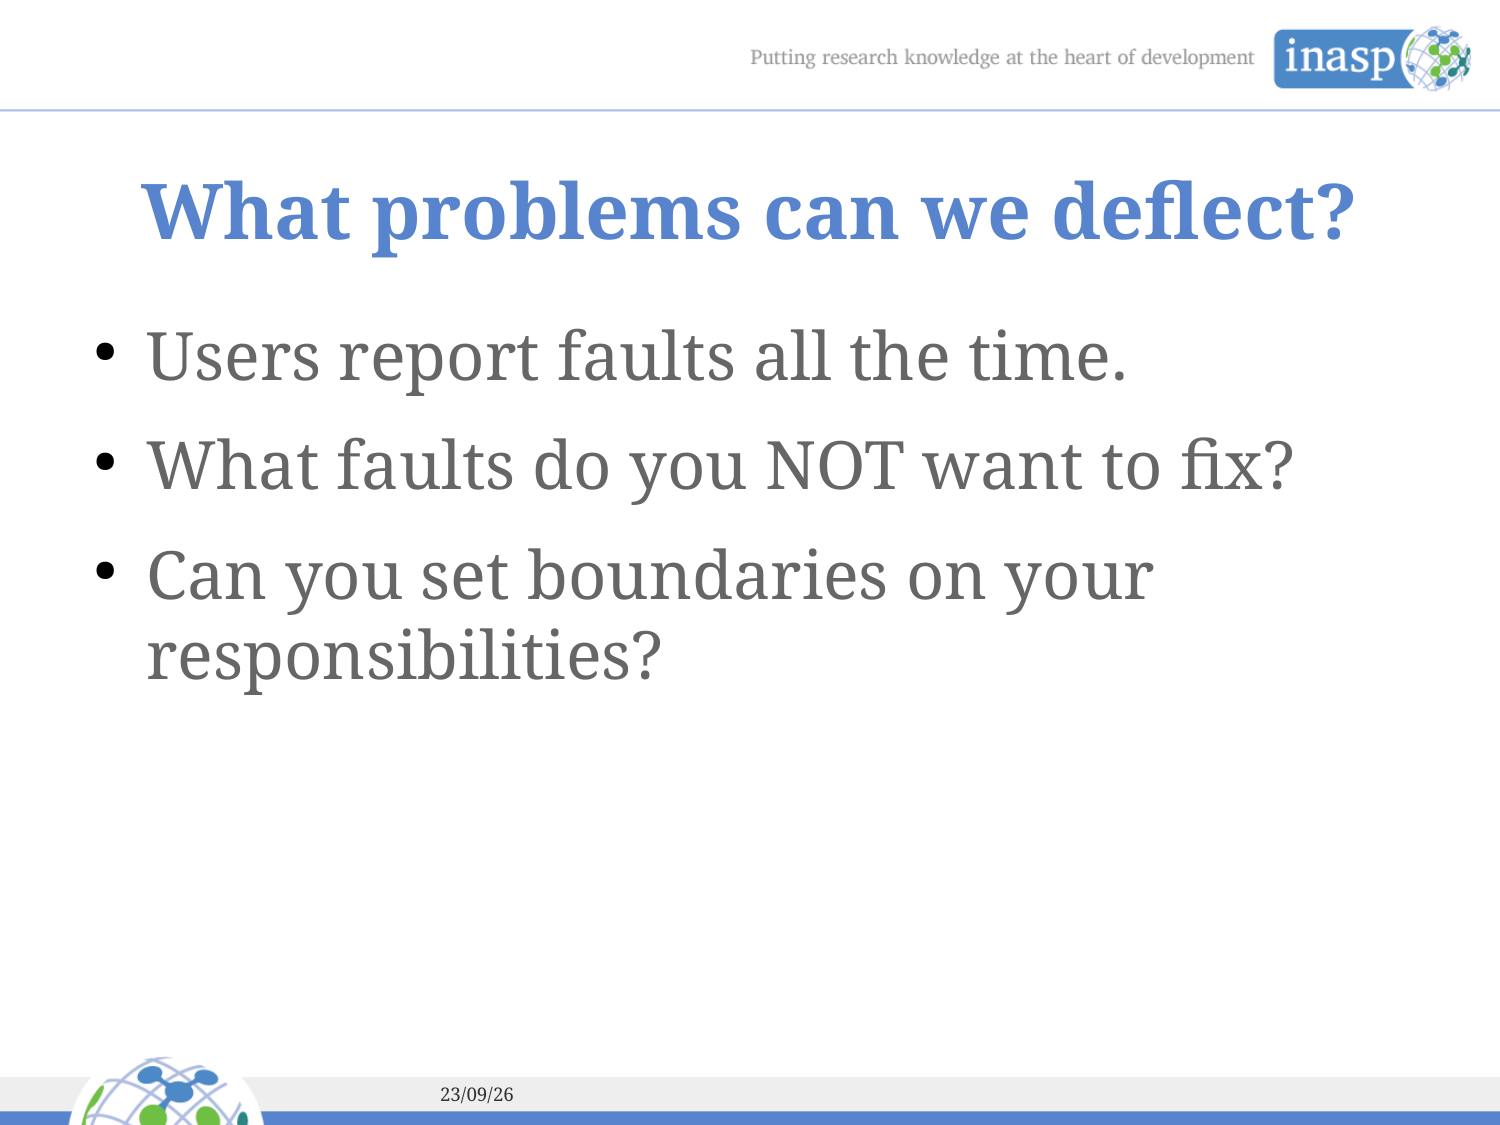

# What problems can we deflect?
Users report faults all the time.
What faults do you NOT want to fix?
Can you set boundaries on your responsibilities?